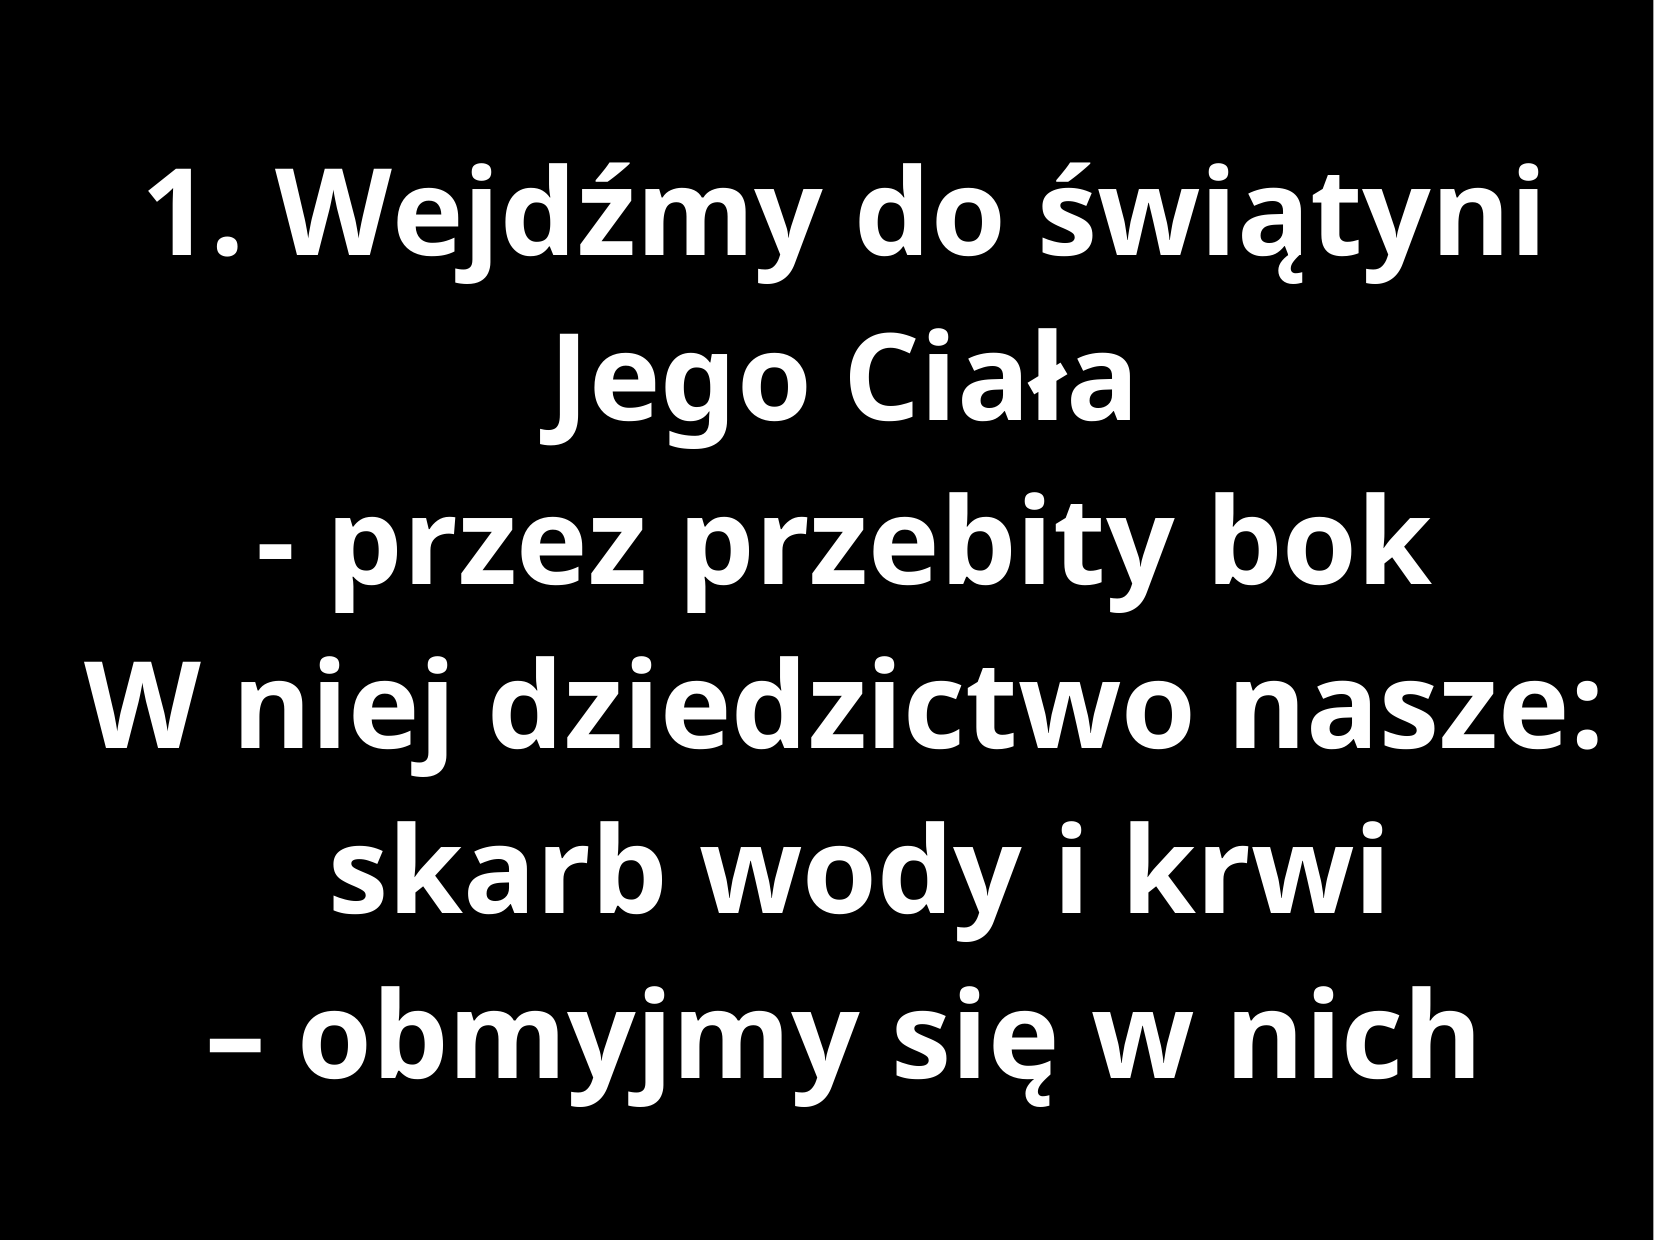

# 1. Wejdźmy do świątyni
Jego Ciała
- przez przebity bok
W niej dziedzictwo nasze:
 skarb wody i krwi
– obmyjmy się w nich